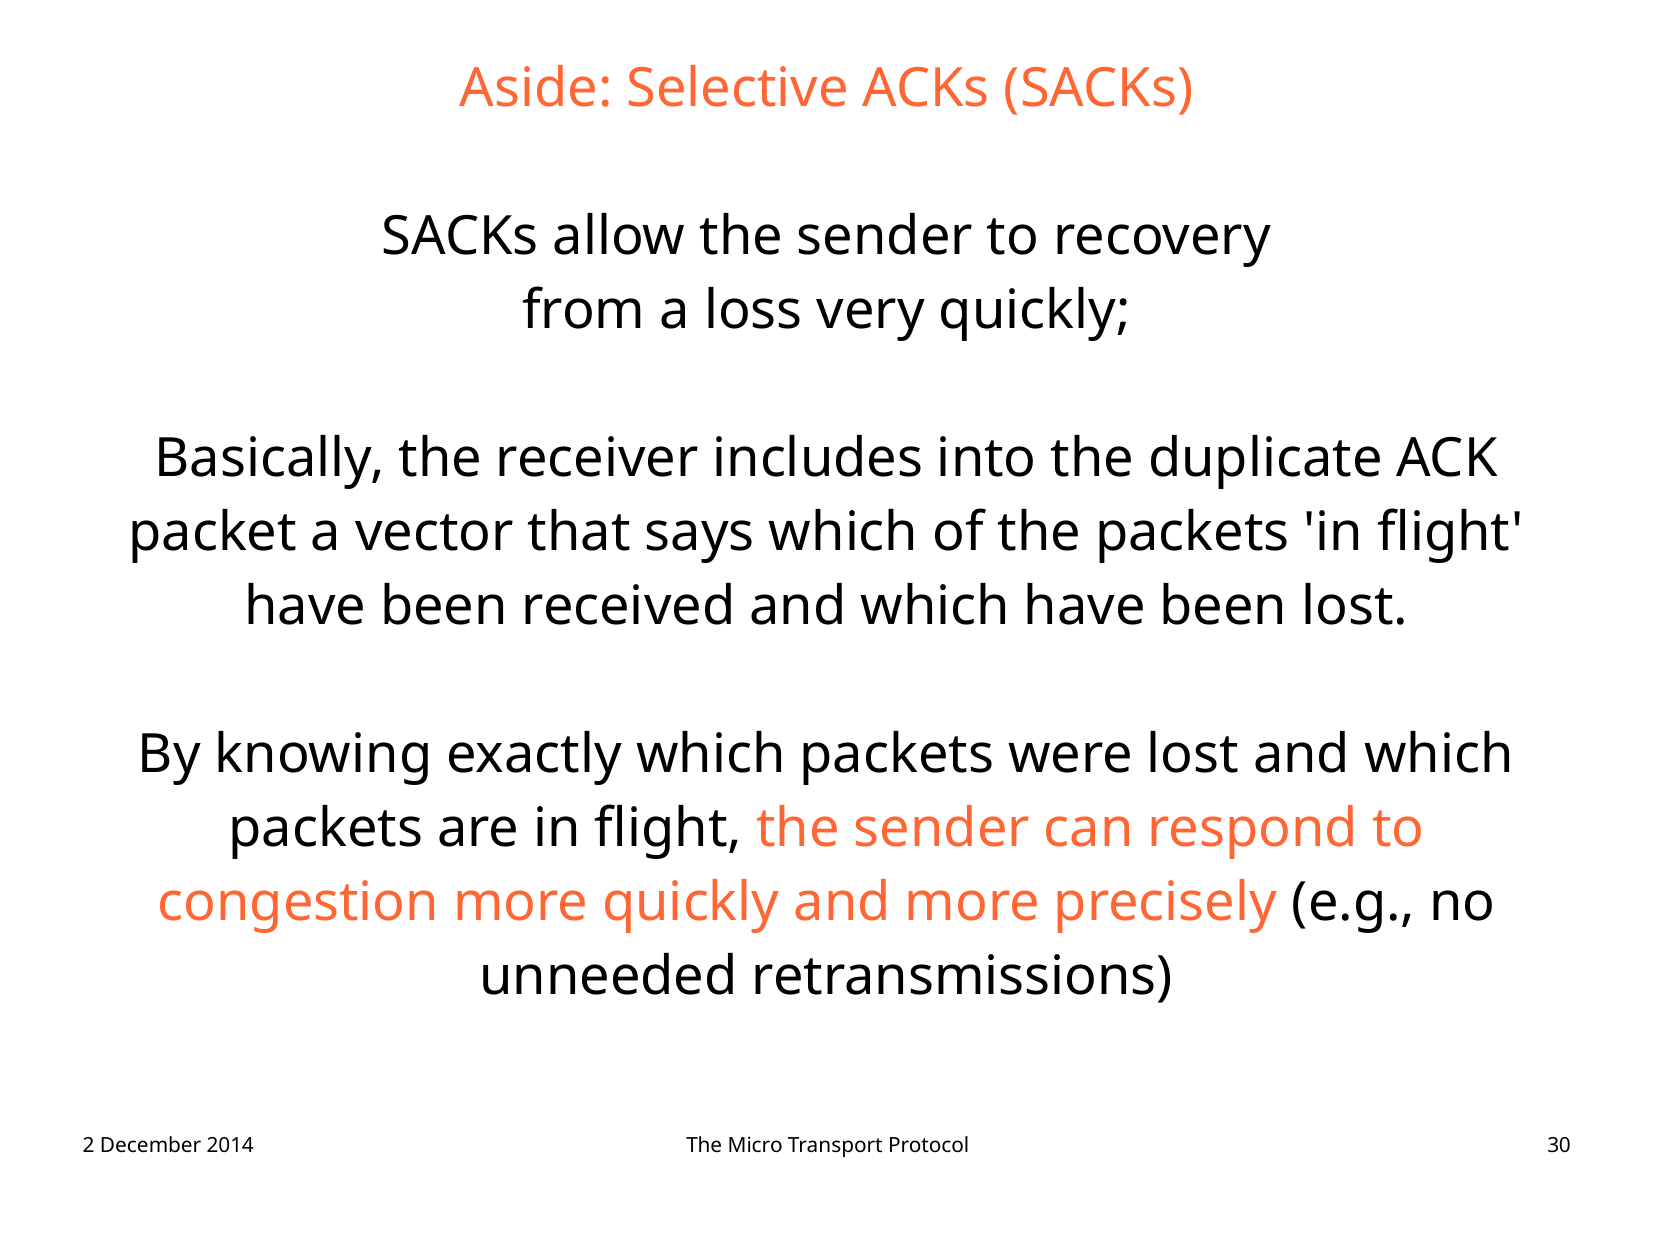

# Aside: Selective ACKs (SACKs)
SACKs allow the sender to recovery
from a loss very quickly;
Basically, the receiver includes into the duplicate ACK packet a vector that says which of the packets 'in flight' have been received and which have been lost.
By knowing exactly which packets were lost and which packets are in flight, the sender can respond to congestion more quickly and more precisely (e.g., no unneeded retransmissions)
2 December 2014
The Micro Transport Protocol
30